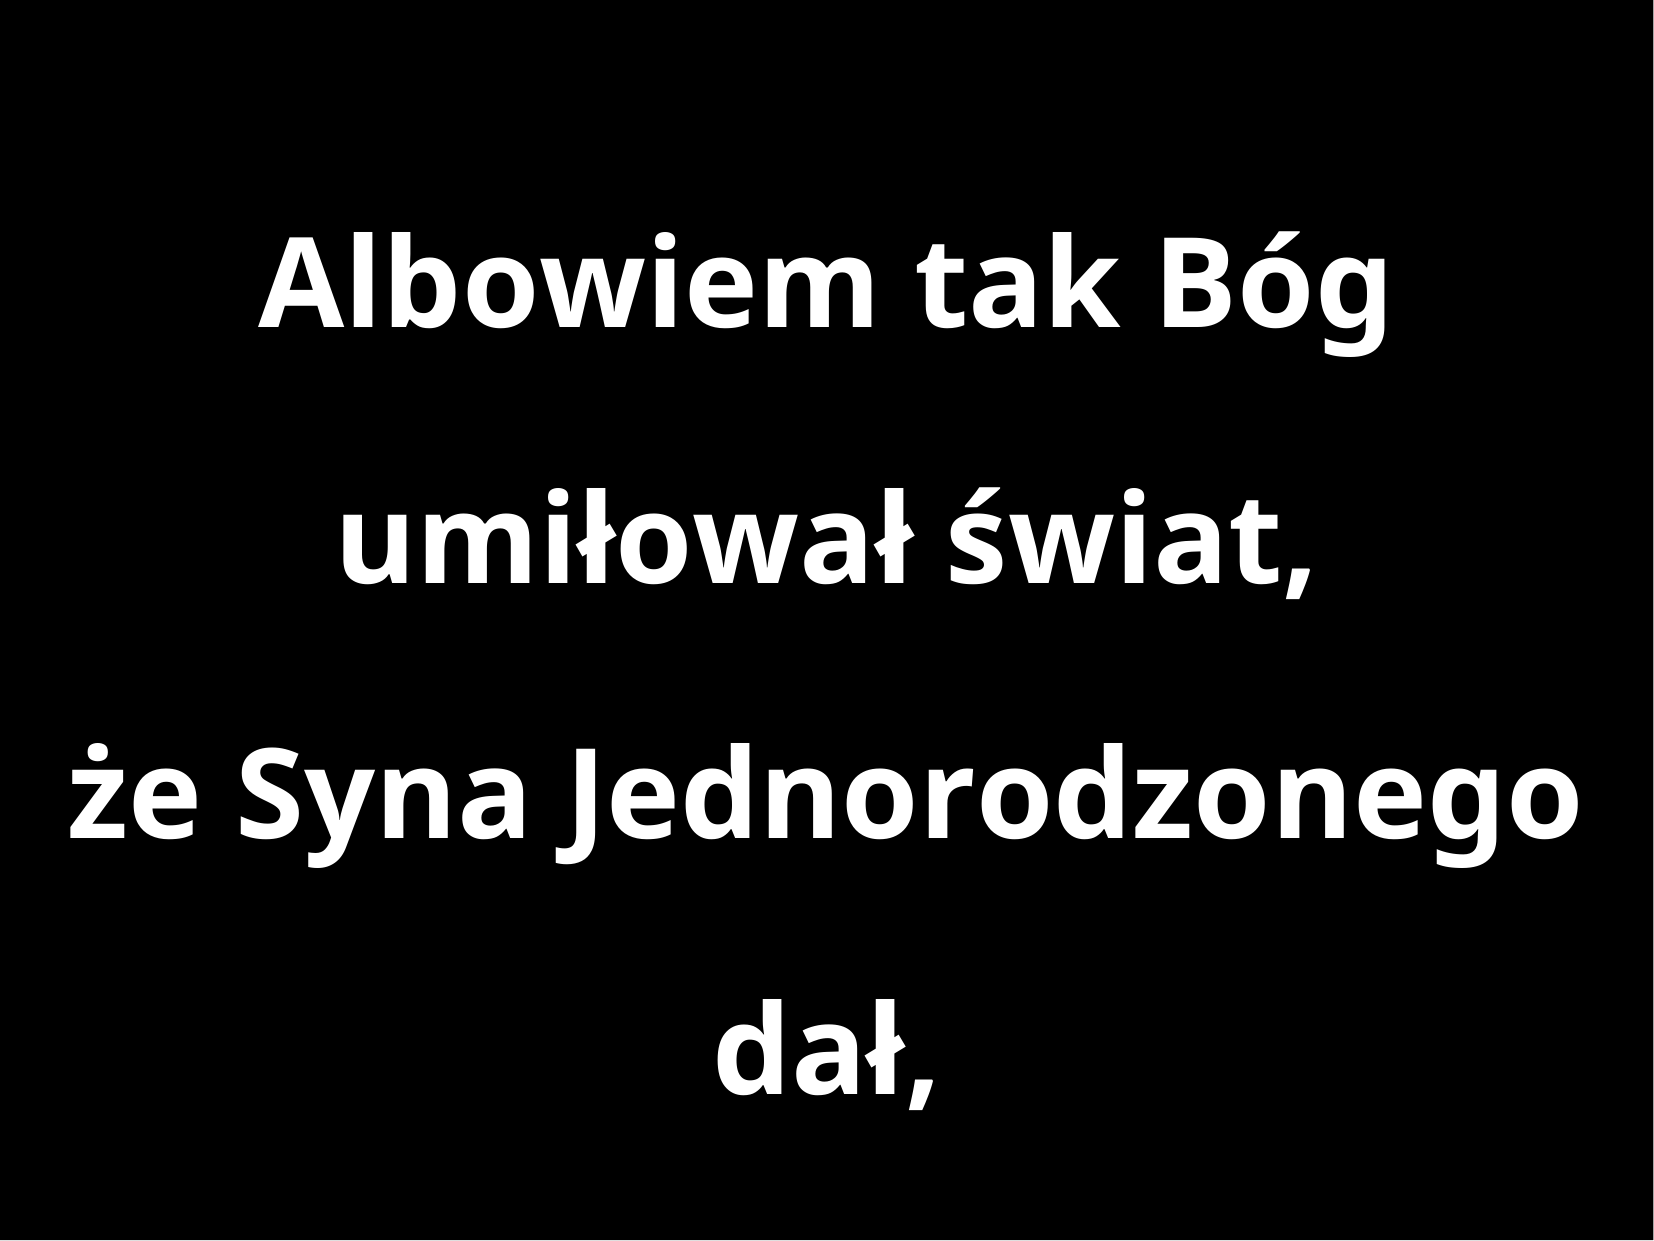

# Albowiem tak Bóg umiłował świat, że Syna Jednorodzonego dał,